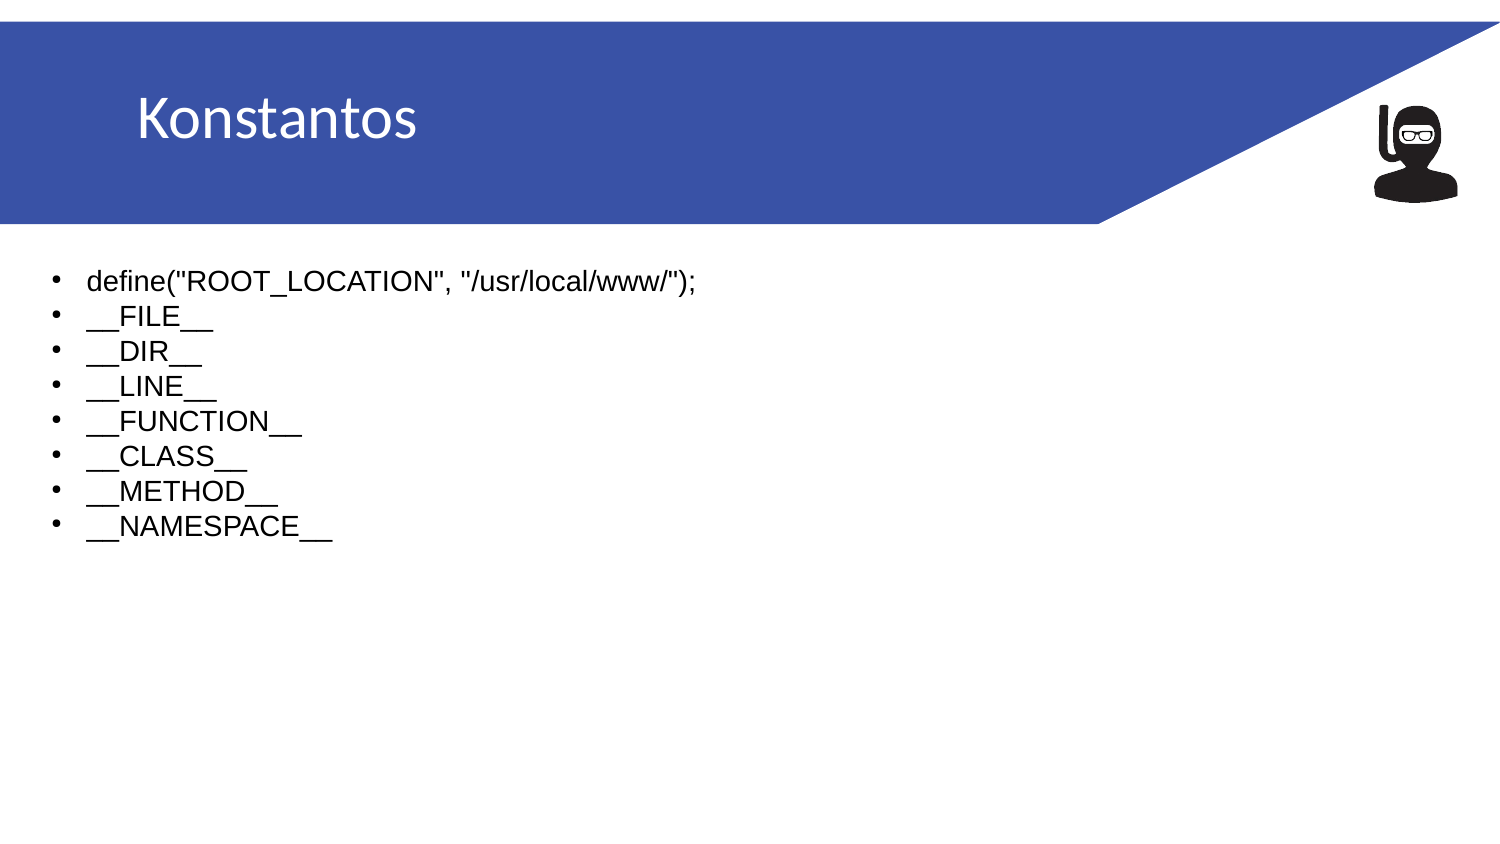

# Konstantos
define("ROOT_LOCATION", "/usr/local/www/");
__FILE__
__DIR__
__LINE__
__FUNCTION__
__CLASS__
__METHOD__
__NAMESPACE__